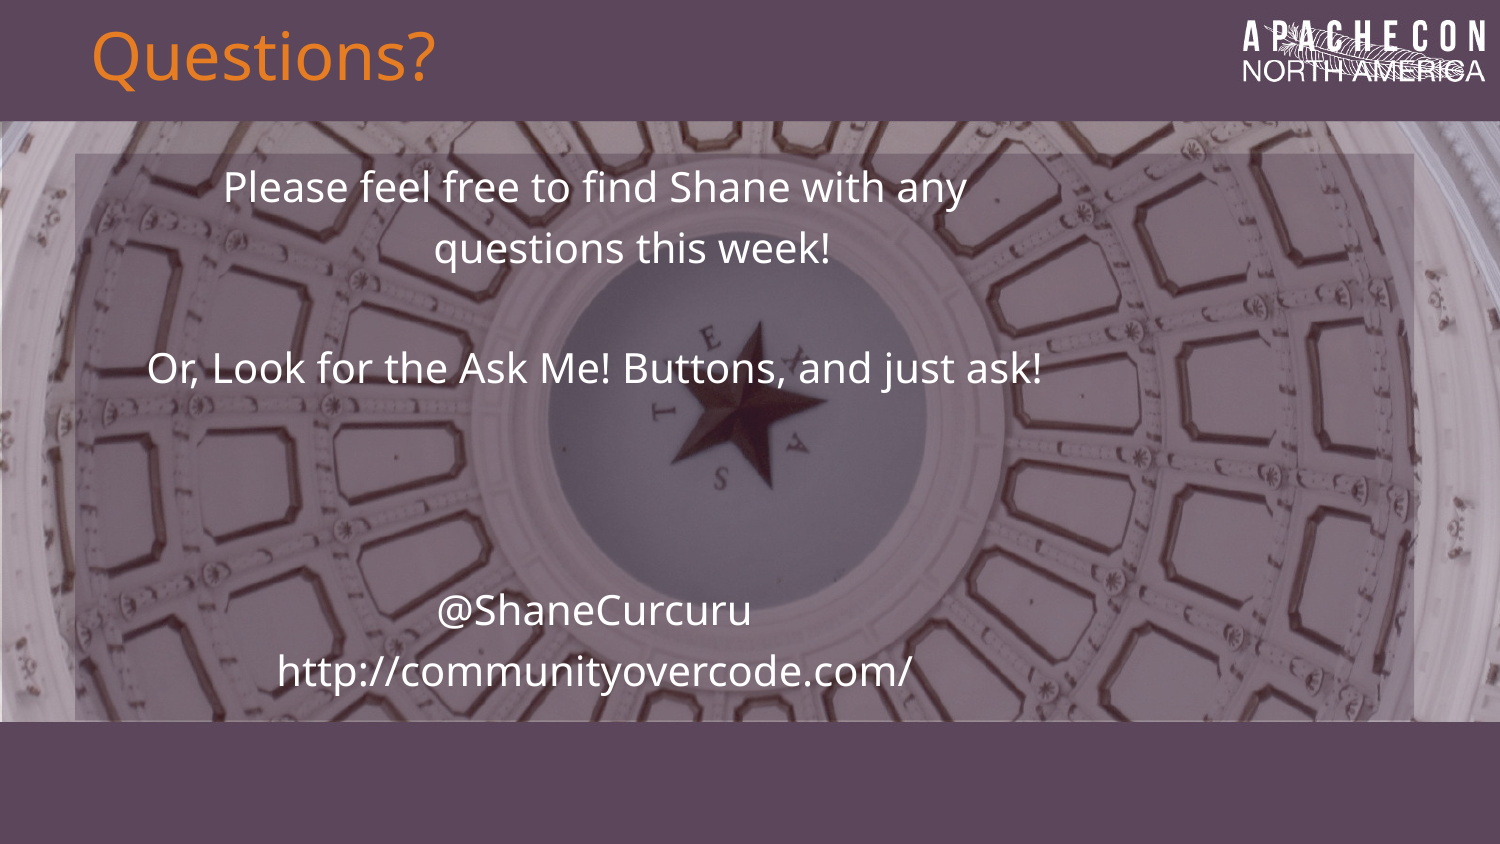

Questions?
Please feel free to find Shane with any
 questions this week!
Or, Look for the Ask Me! Buttons, and just ask!
@ShaneCurcuru
http://communityovercode.com/